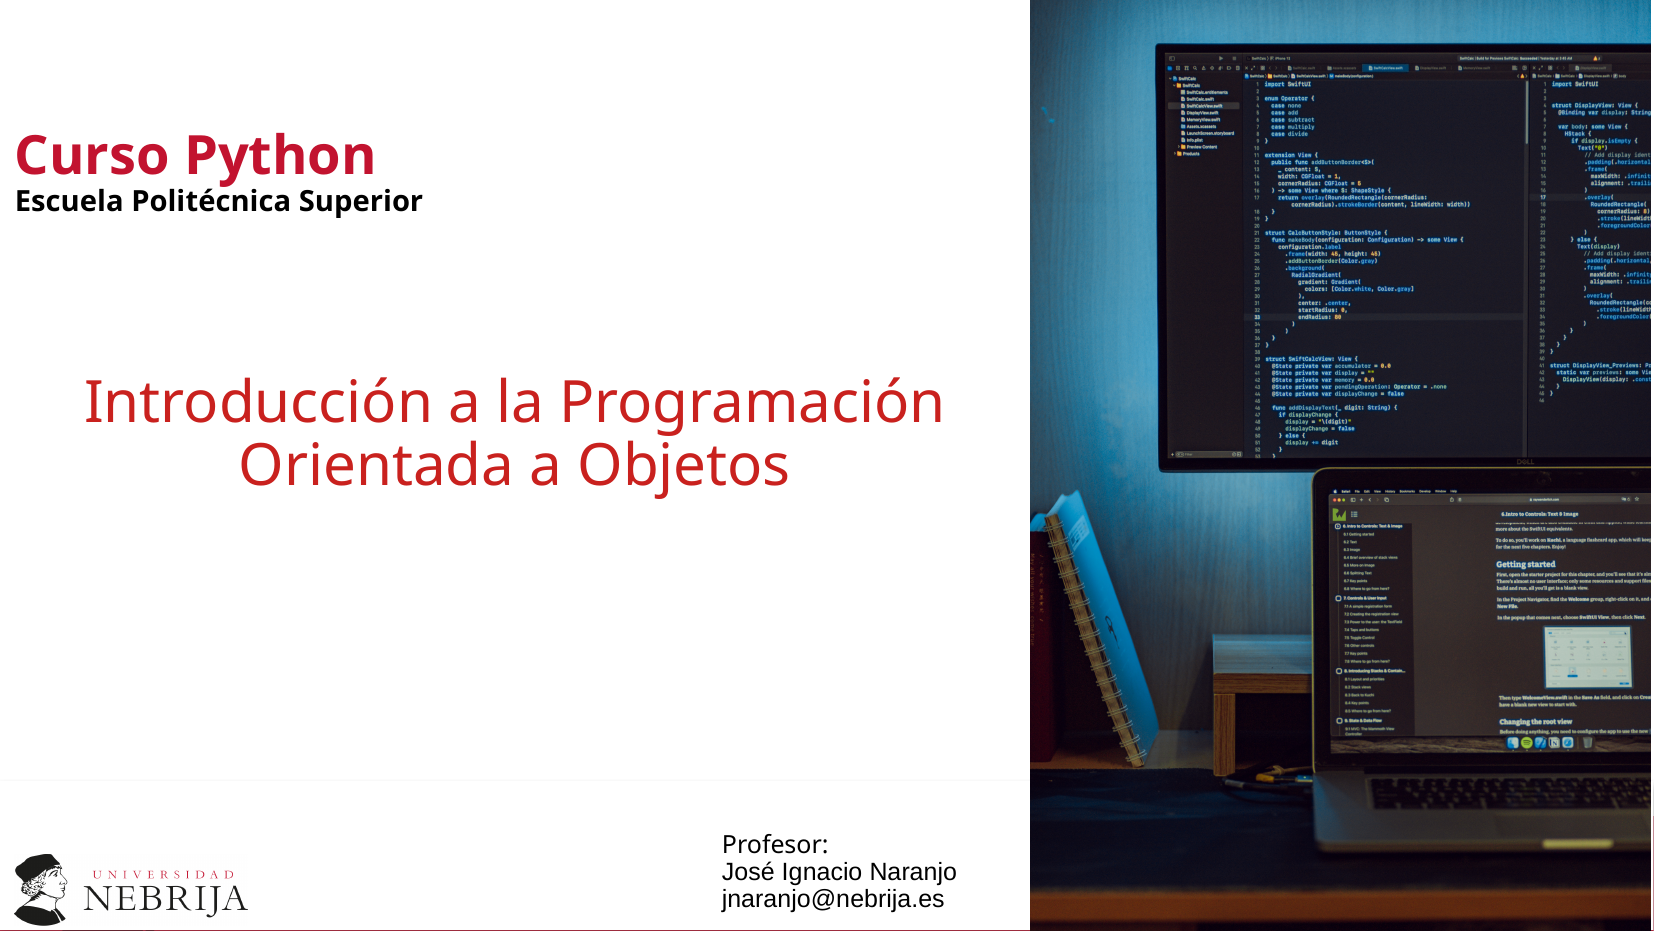

Curso Python
Escuela Politécnica Superior
Introducción a la Programación Orientada a Objetos
Profesor:
José Ignacio Naranjo
jnaranjo@nebrija.es